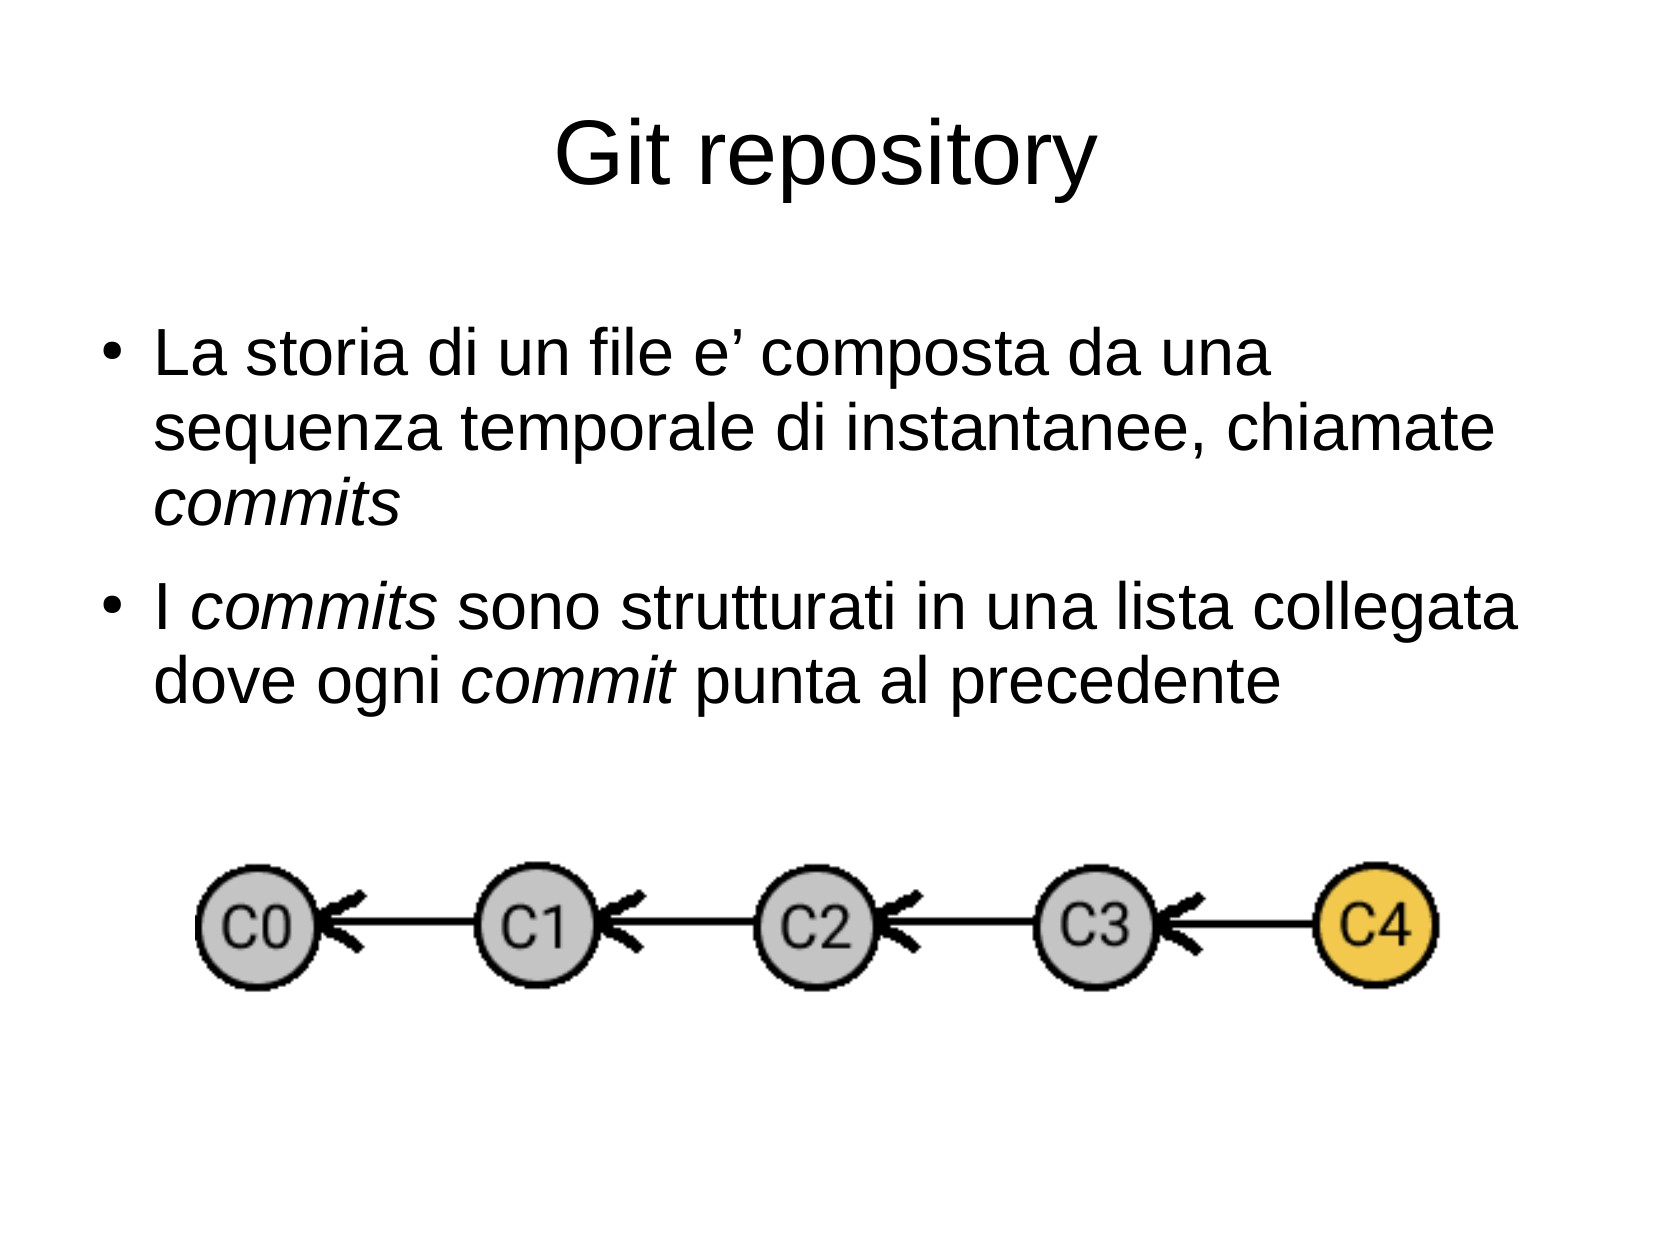

# Git repository
La storia di un file e’ composta da una sequenza temporale di instantanee, chiamate commits
I commits sono strutturati in una lista collegata dove ogni commit punta al precedente